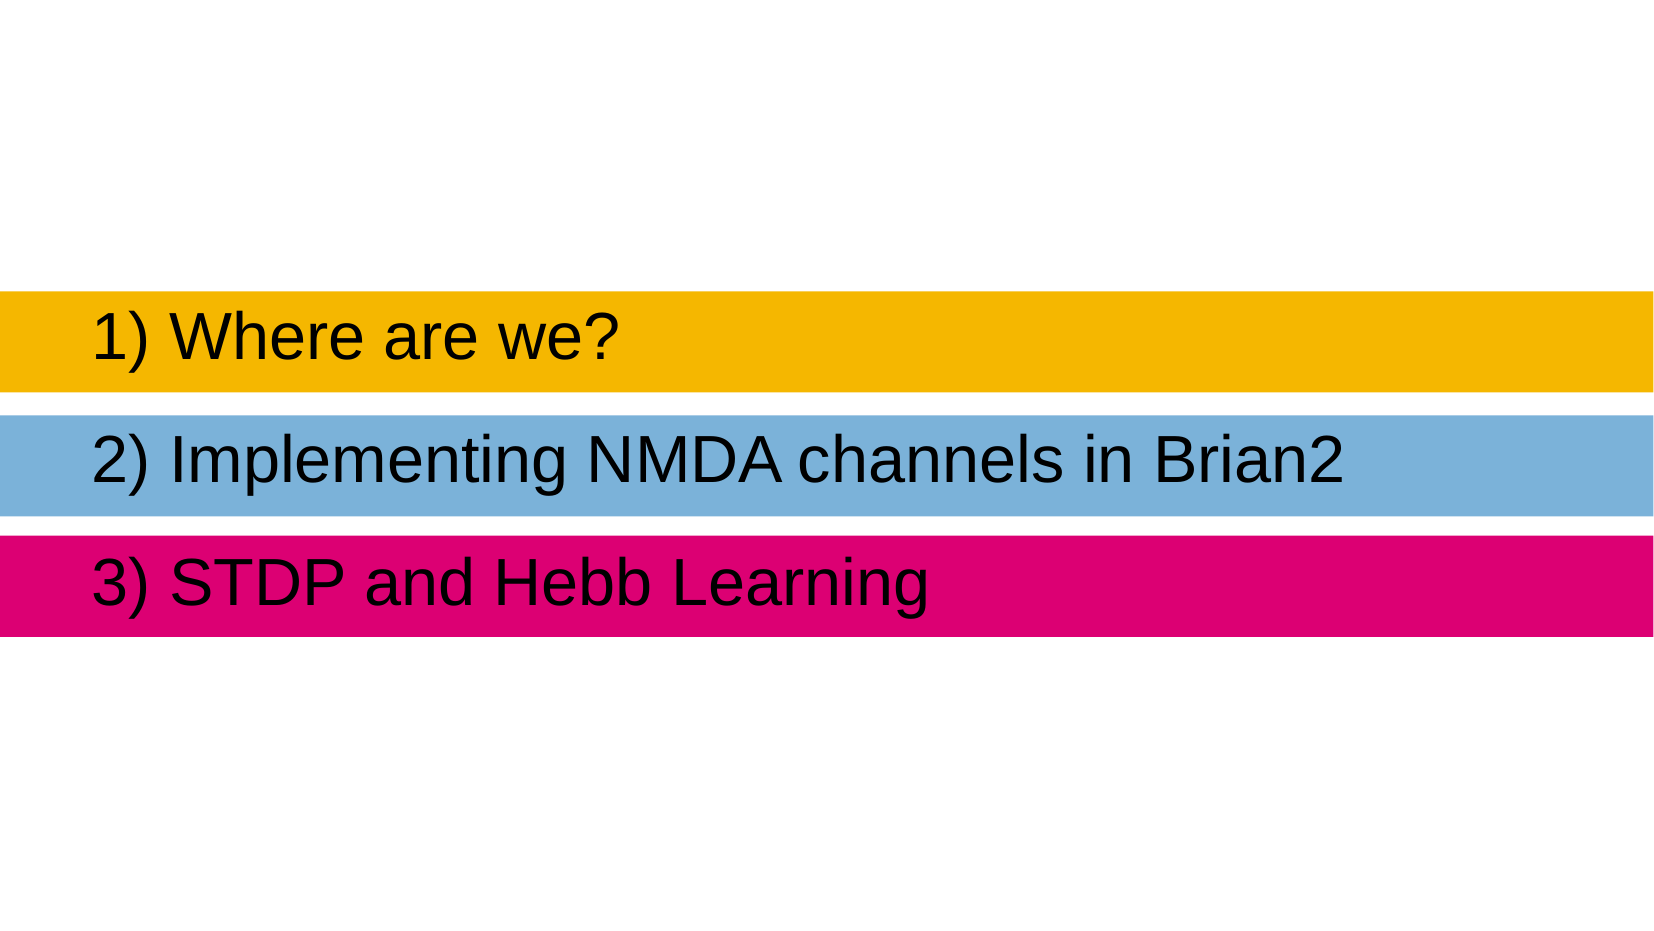

# Where are we?
 Implementing NMDA channels in Brian2
 STDP and Hebb Learning